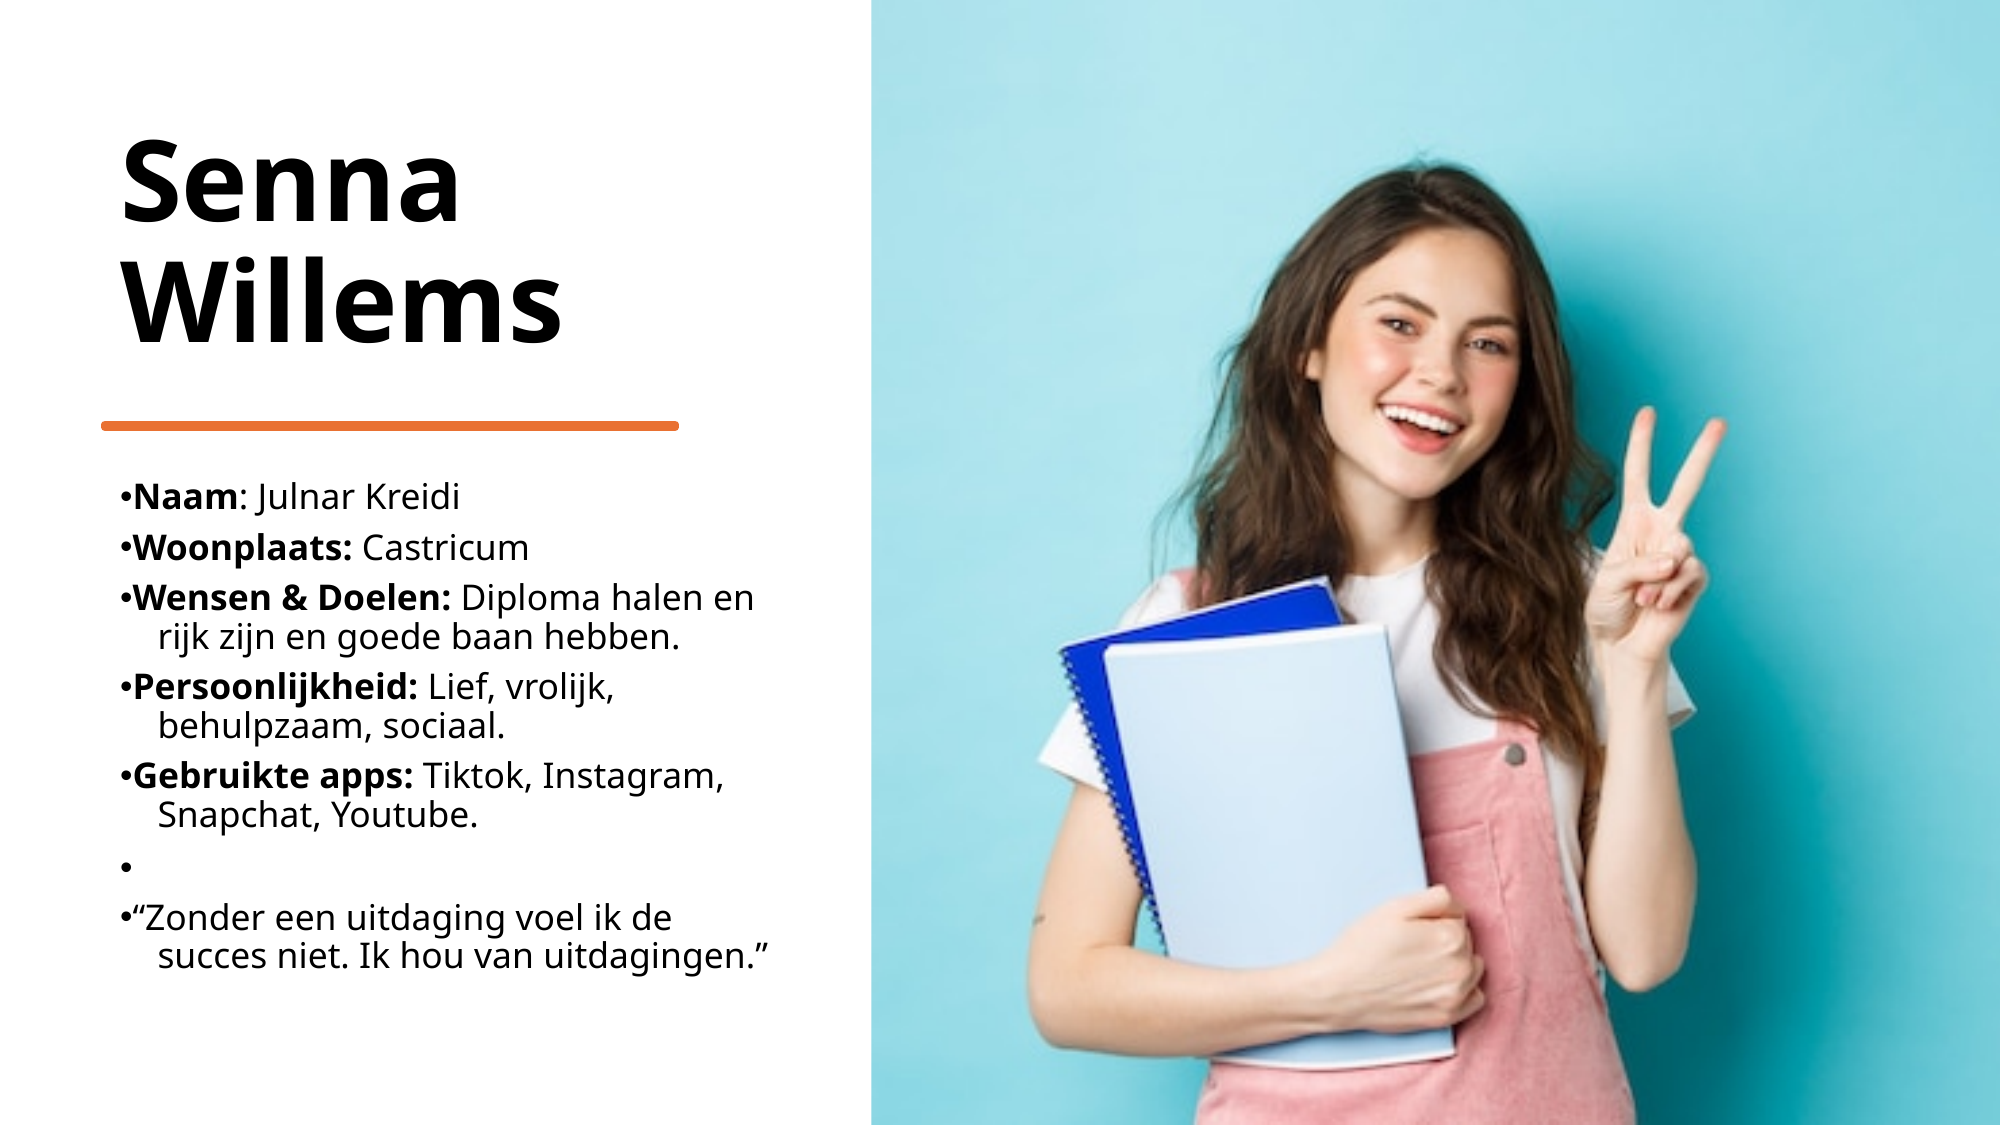

Senna Willems
Naam: Julnar Kreidi
Woonplaats: Castricum
Wensen & Doelen: Diploma halen en rijk zijn en goede baan hebben.
Persoonlijkheid: Lief, vrolijk, behulpzaam, sociaal.
Gebruikte apps: Tiktok, Instagram, Snapchat, Youtube.
“Zonder een uitdaging voel ik de succes niet. Ik hou van uitdagingen.”